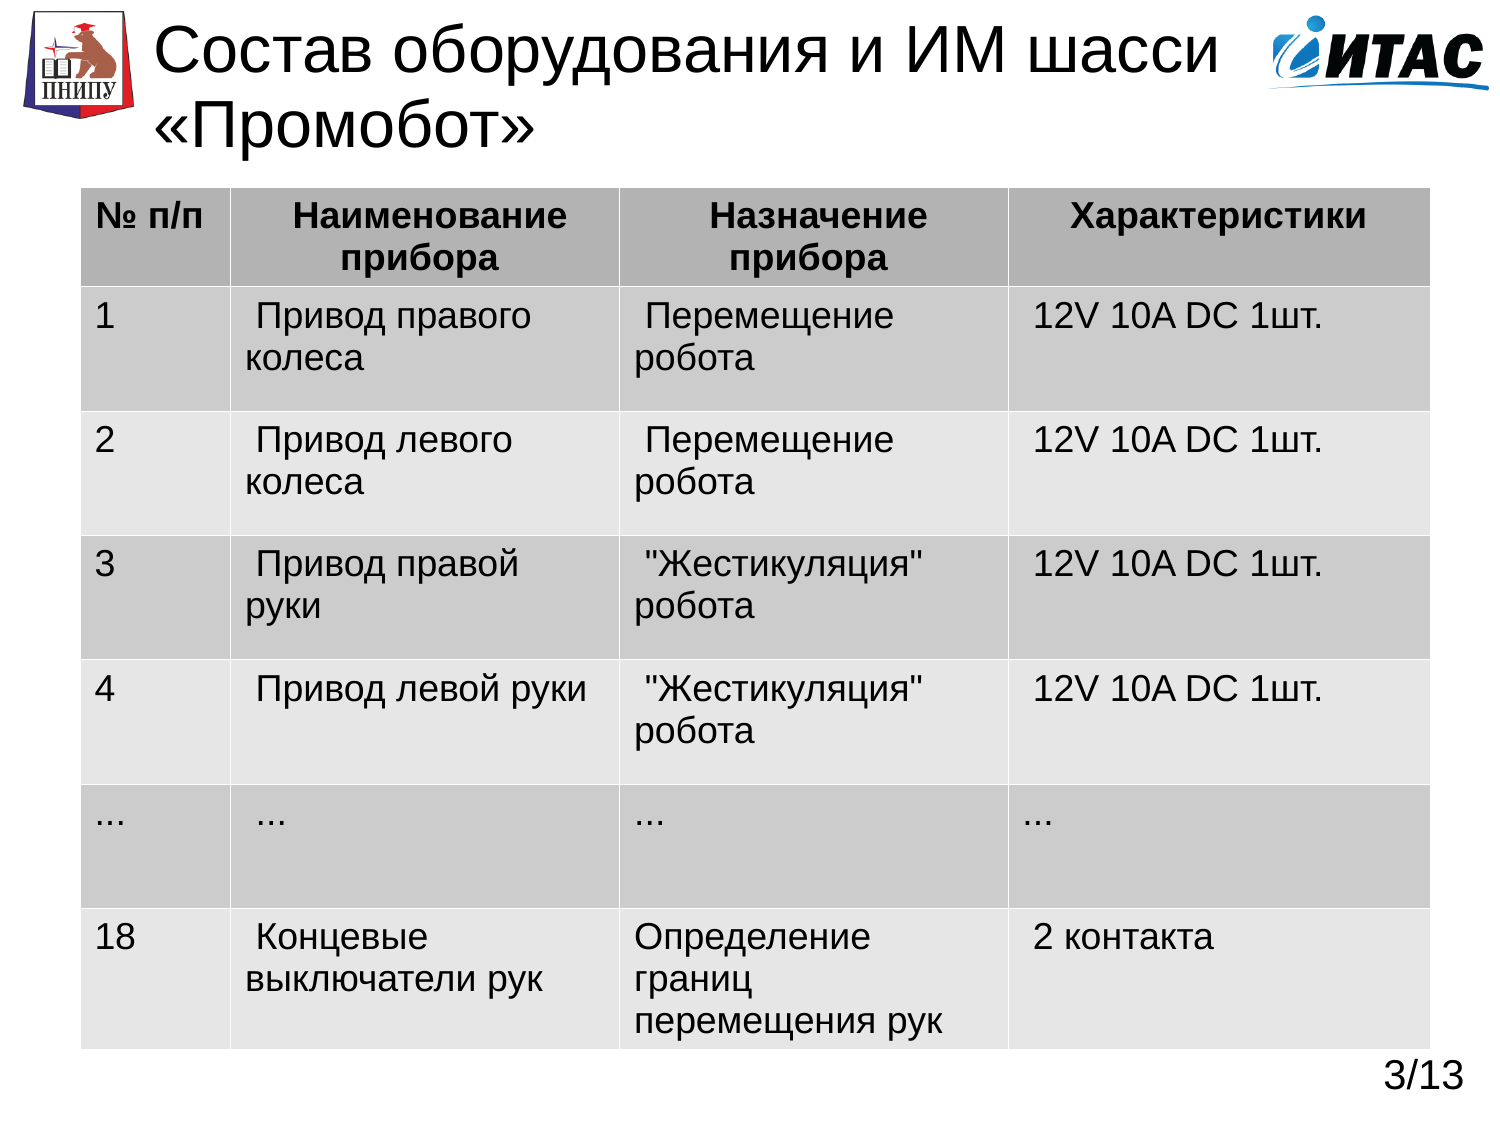

# Состав оборудования и ИМ шасси «Промобот»
| № п/п | Наименование прибора | Назначение прибора | Характеристики |
| --- | --- | --- | --- |
| 1 | Привод правого колеса | Перемещение робота | 12V 10A DC 1шт. |
| 2 | Привод левого колеса | Перемещение робота | 12V 10A DC 1шт. |
| 3 | Привод правой руки | "Жестикуляция" робота | 12V 10A DC 1шт. |
| 4 | Привод левой руки | "Жестикуляция" робота | 12V 10A DC 1шт. |
| ... | ... | ... | ... |
| 18 | Концевые выключатели рук | Определение границ перемещения рук | 2 контакта |